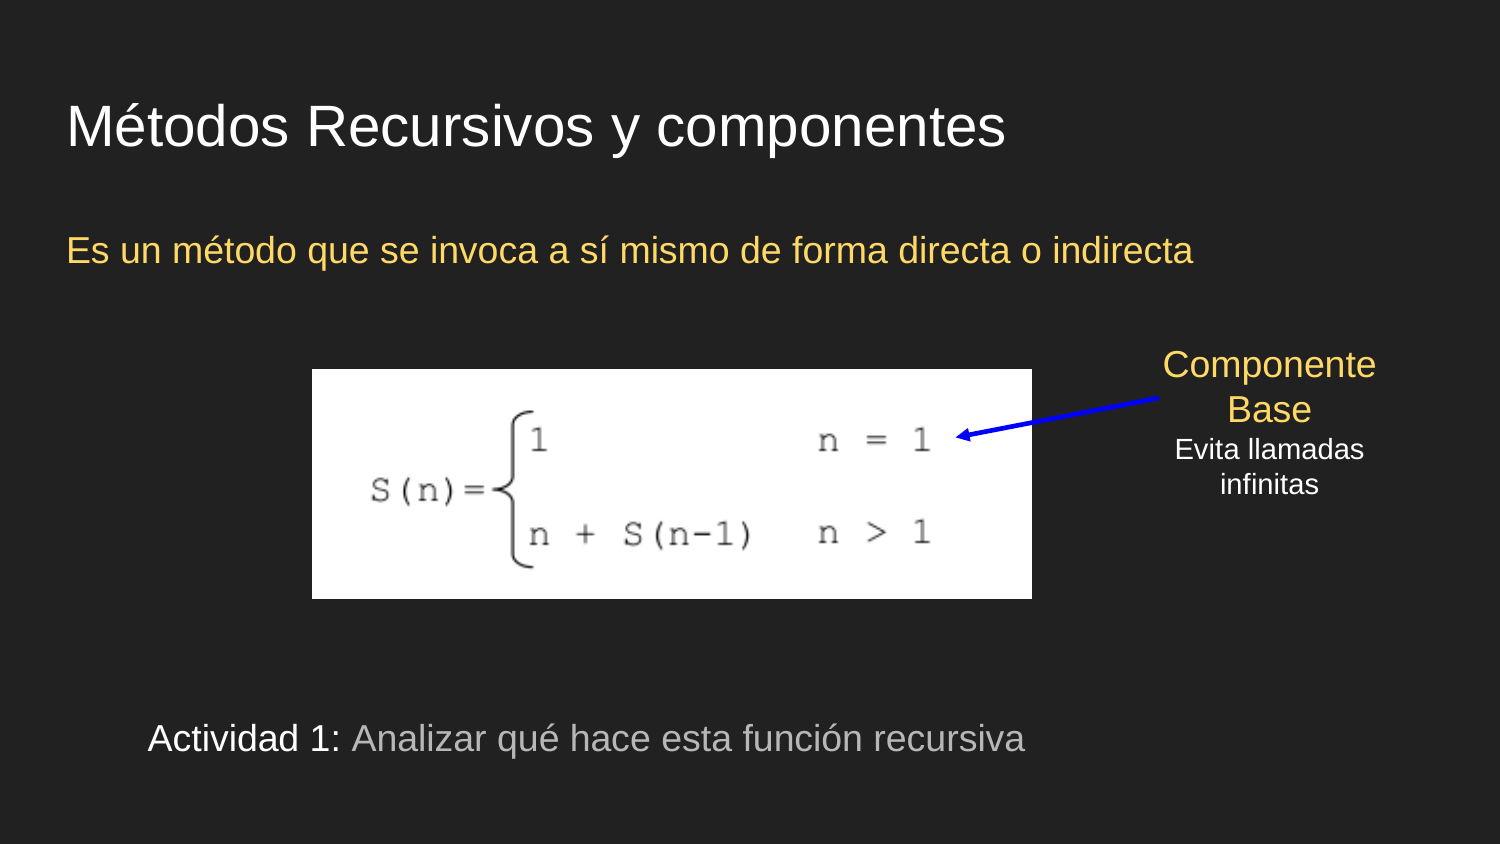

# Métodos Recursivos y componentes
Es un método que se invoca a sí mismo de forma directa o indirecta
Componente Base
Evita llamadas infinitas
Actividad 1: Analizar qué hace esta función recursiva